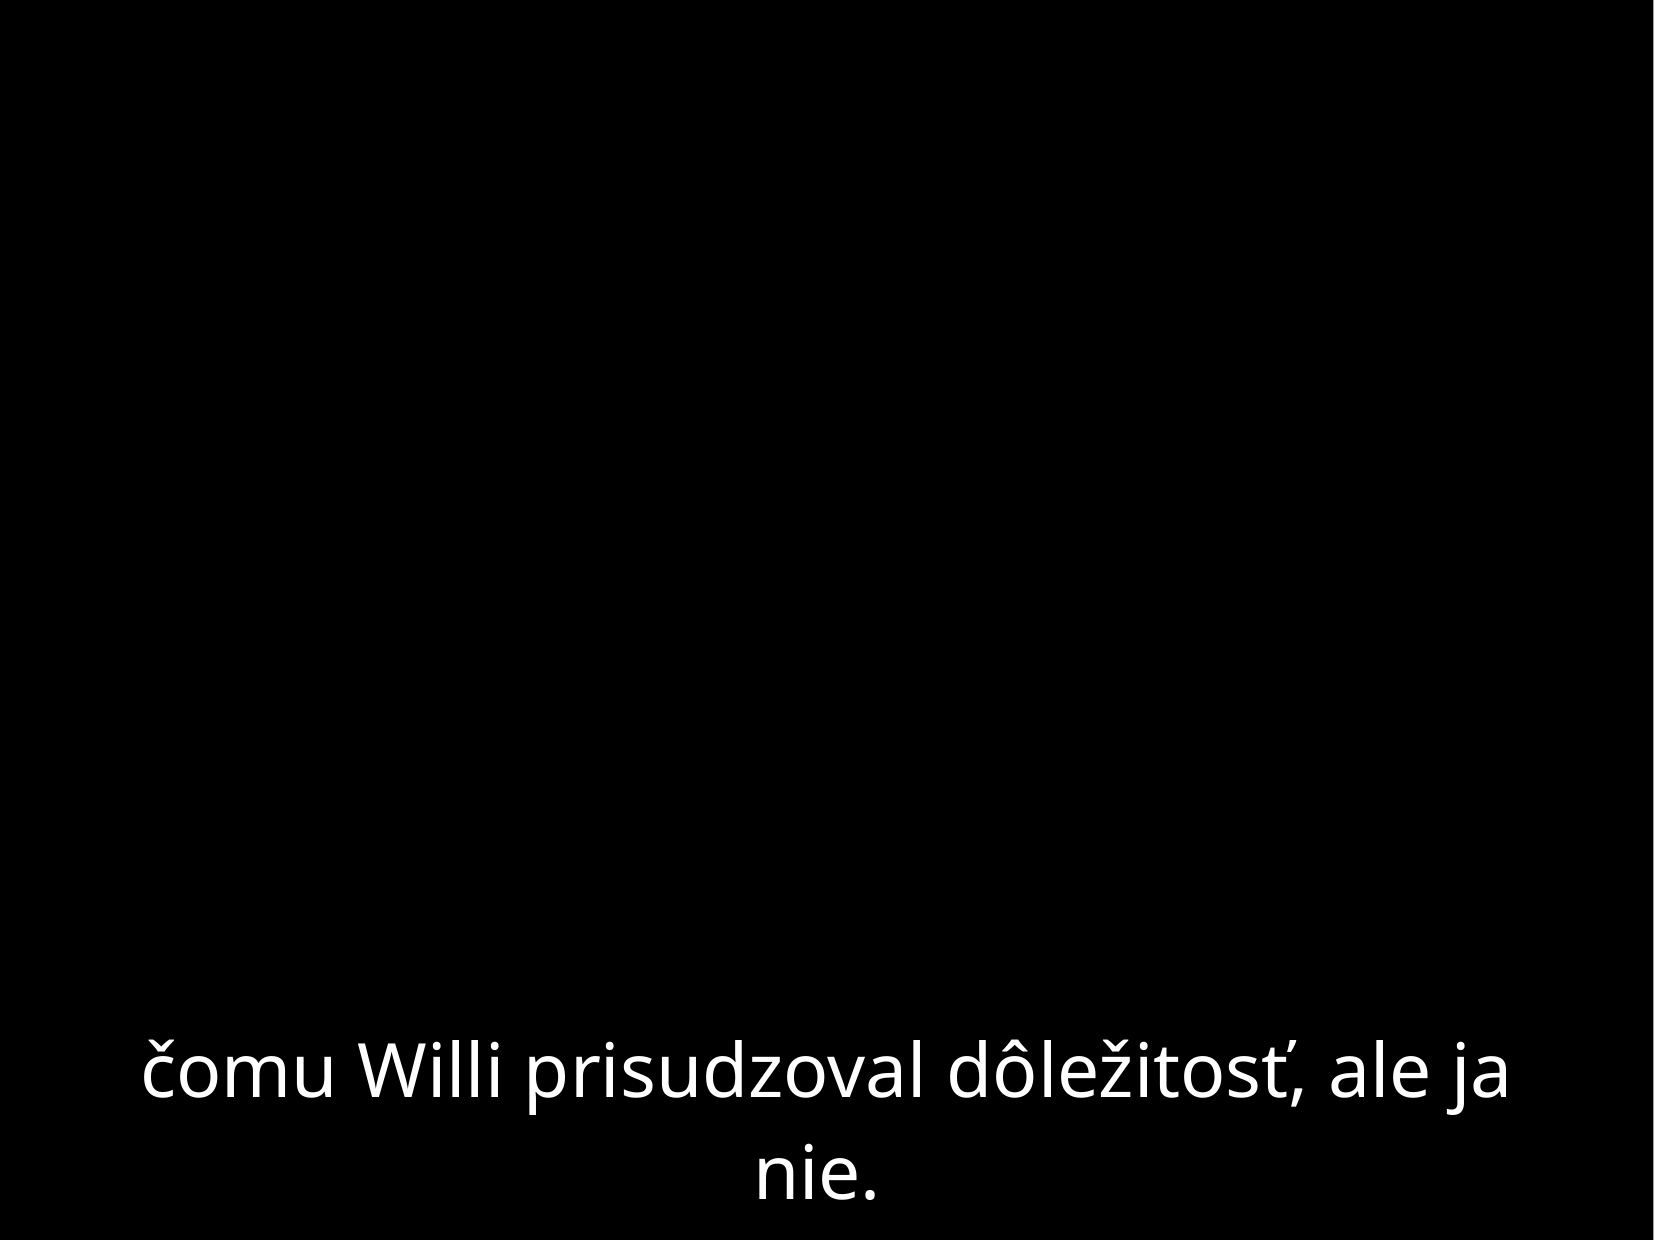

# čomu Willi prisudzoval dôležitosť, ale ja nie.